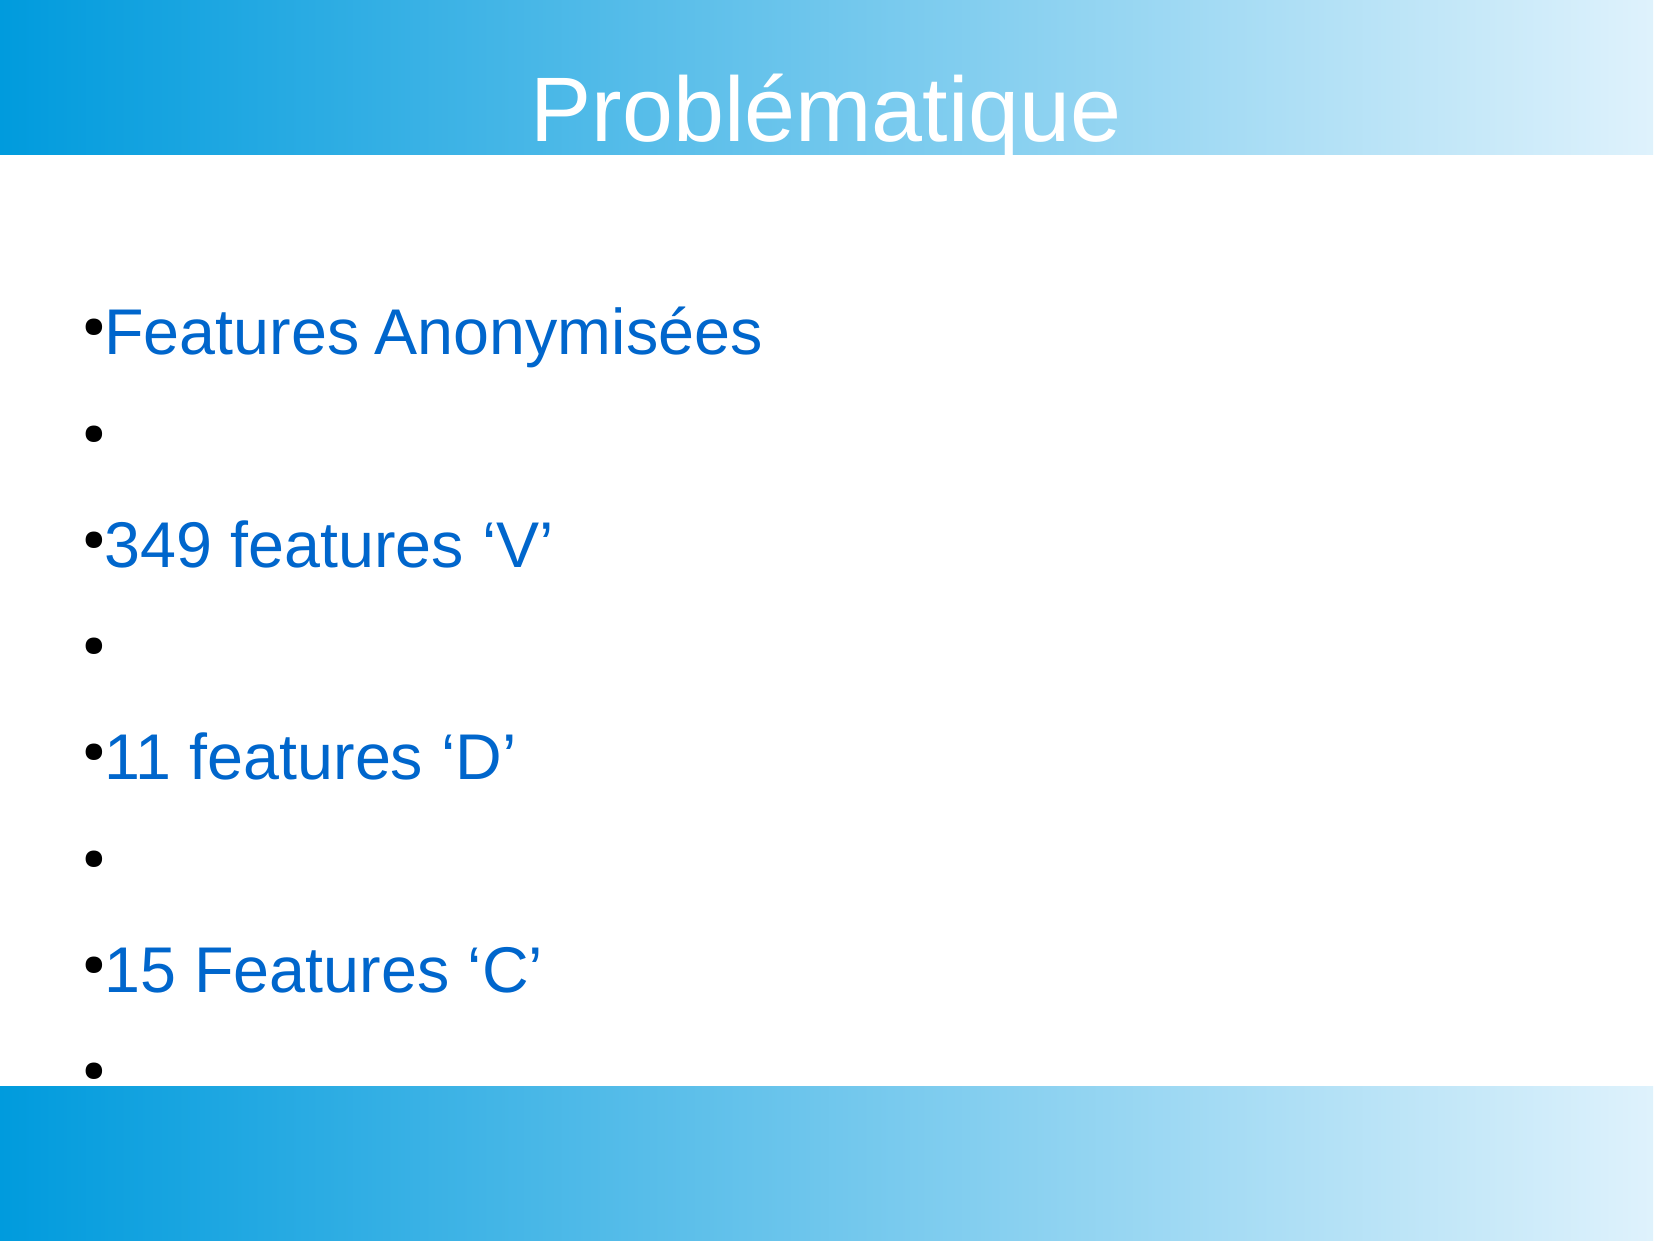

# Problématique
Features Anonymisées
349 features ‘V’
11 features ‘D’
15 Features ‘C’